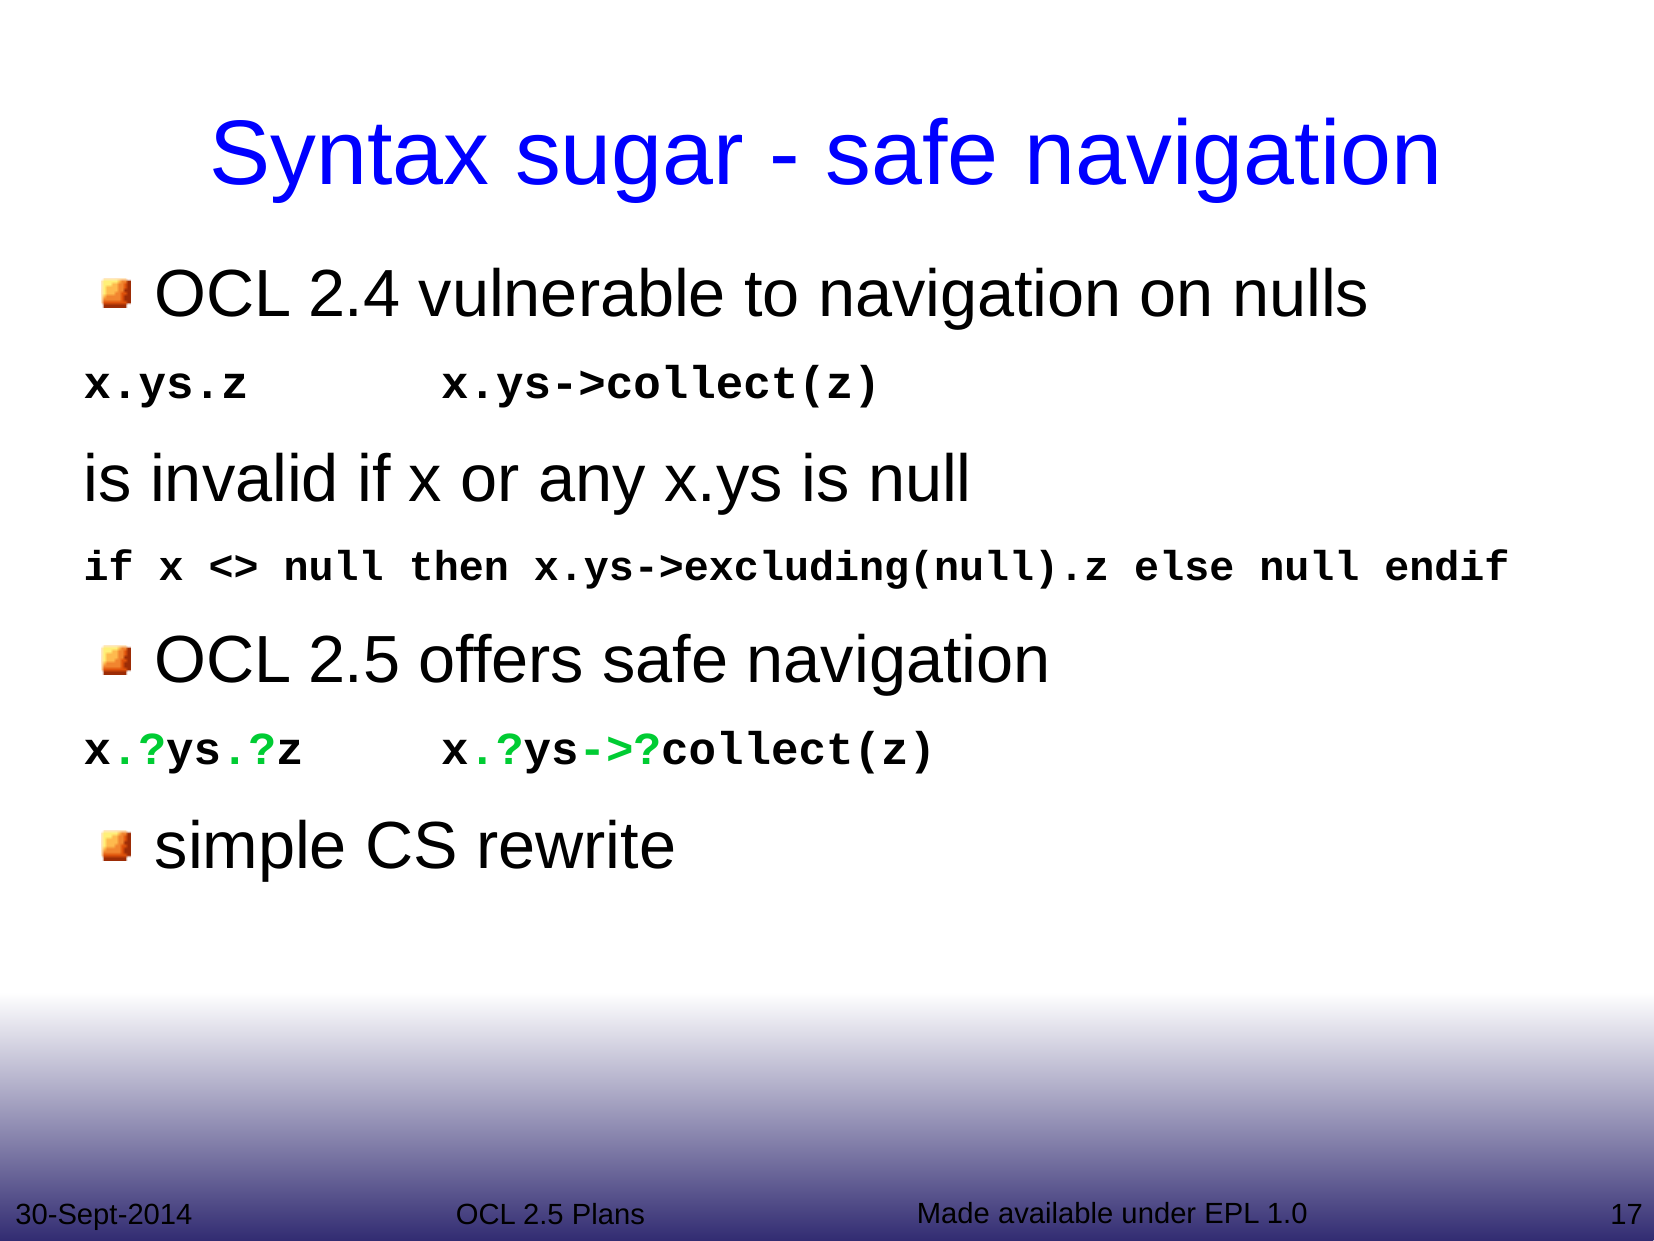

# Syntax sugar - safe navigation
OCL 2.4 vulnerable to navigation on nulls
x.ys.z x.ys->collect(z)
is invalid if x or any x.ys is null
if x <> null then x.ys->excluding(null).z else null endif
OCL 2.5 offers safe navigation
x.?ys.?z x.?ys->?collect(z)
simple CS rewrite
30-Sept-2014
OCL 2.5 Plans
17